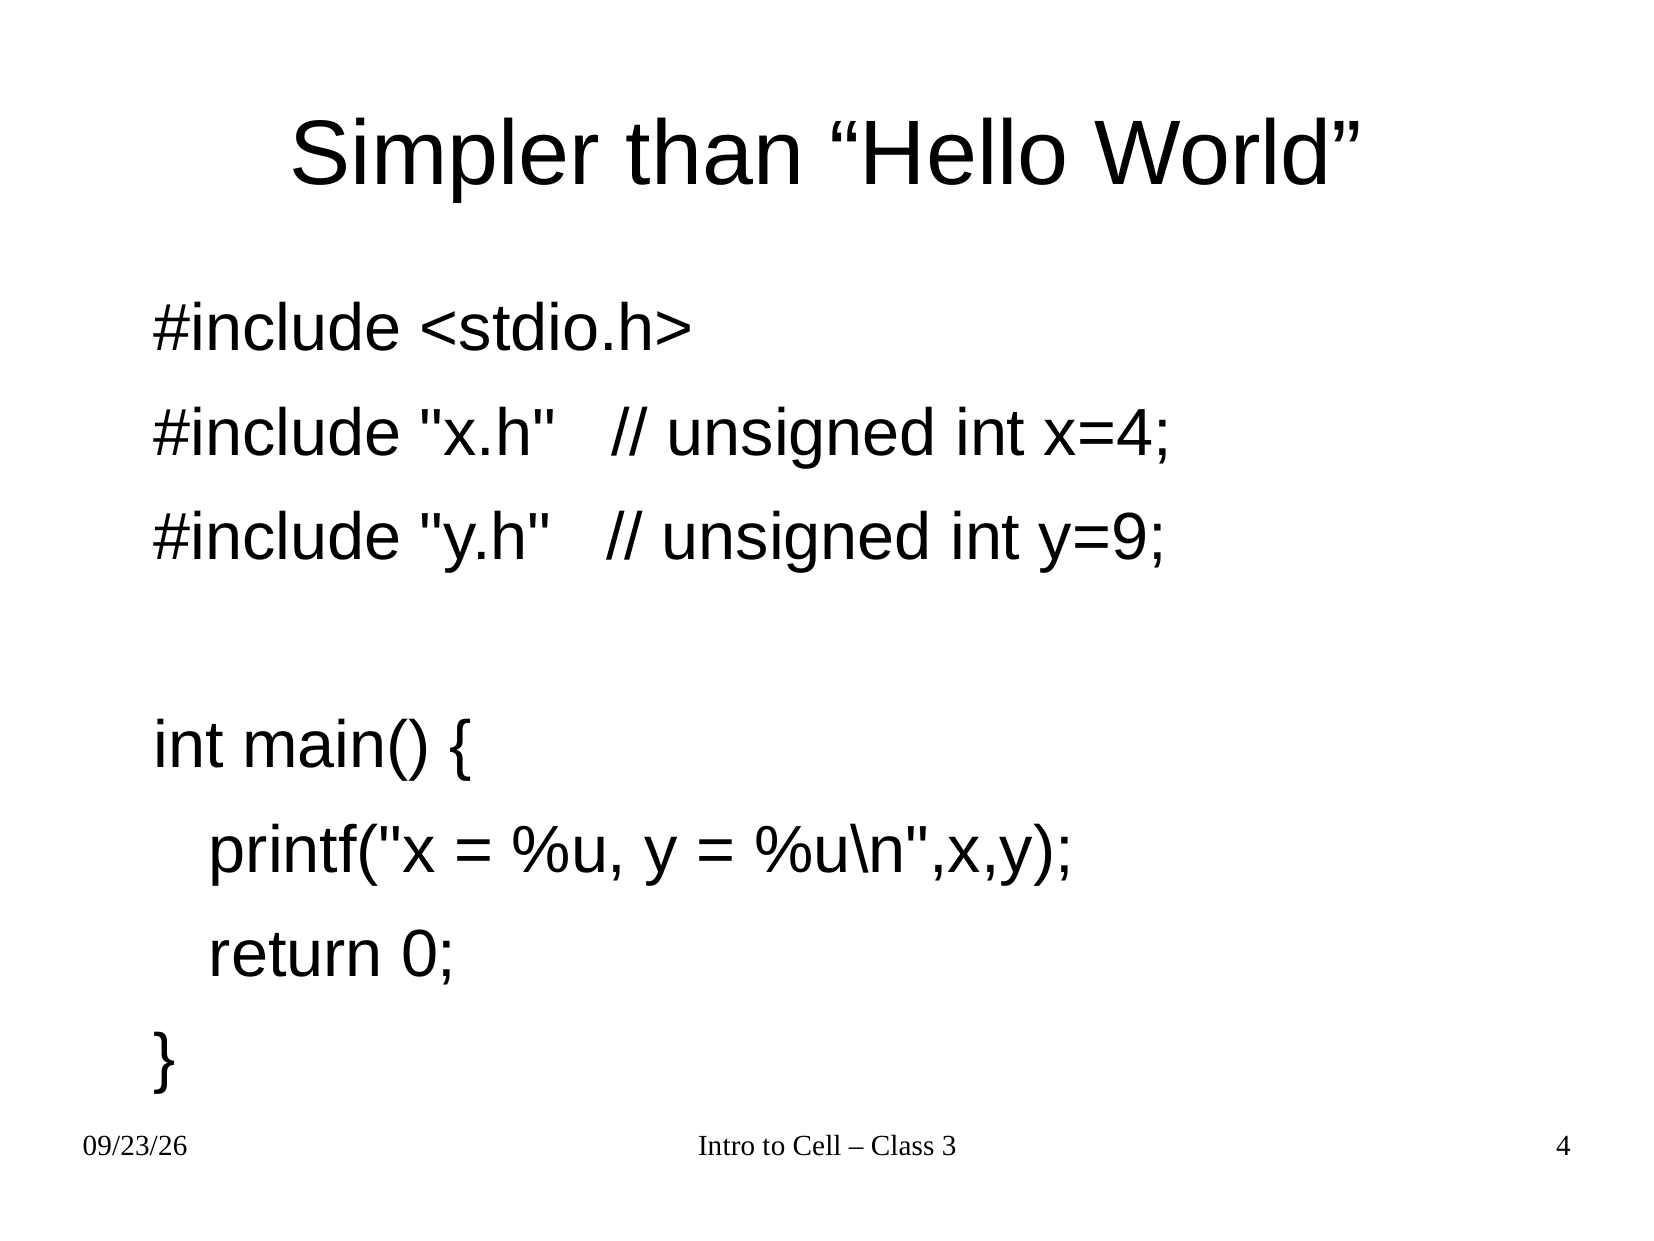

# Simpler than “Hello World”
#include <stdio.h>
#include "x.h" // unsigned int x=4;
#include "y.h" // unsigned int y=9;
int main() {
 printf("x = %u, y = %u\n",x,y);
 return 0;
}
Cell Programming Workshop
4